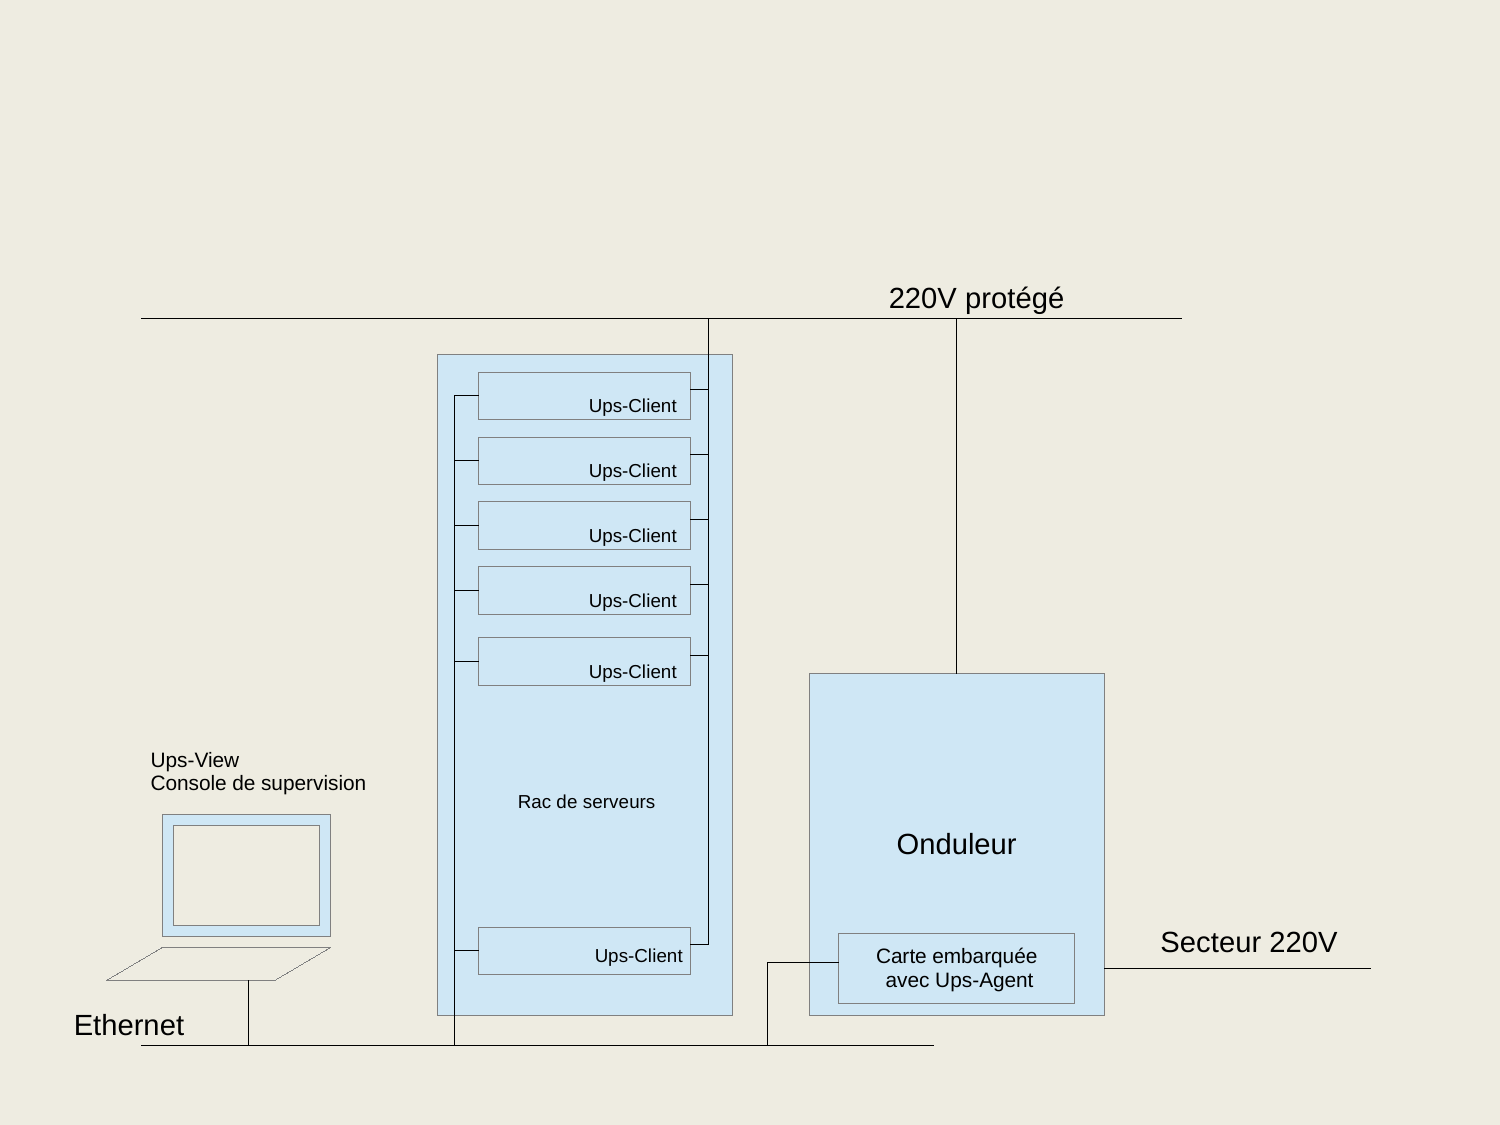

#
220V protégé
Ups-Client
Ups-Client
Ups-Client
Ups-Client
Ups-Client
Onduleur
Ups-View
Console de supervision
Rac de serveurs
Secteur 220V
Carte embarquée
 avec Ups-Agent
Ups-Client
Ethernet